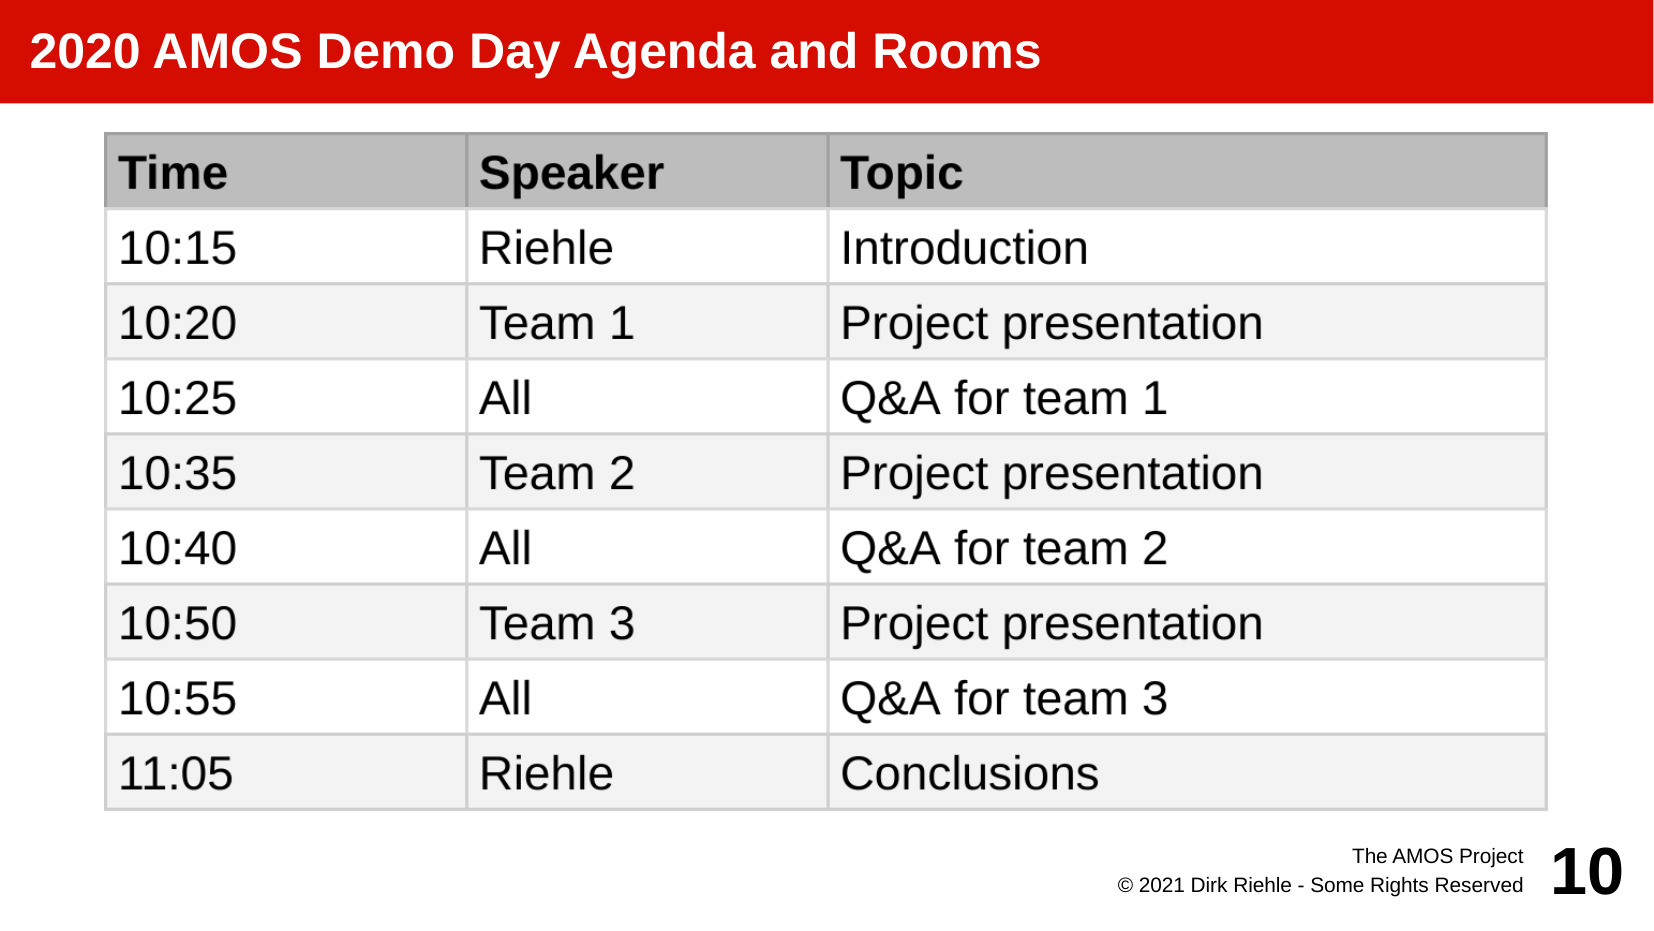

# 2020 AMOS Demo Day Agenda and Rooms
The AMOS Project
10
© 2021 Dirk Riehle - Some Rights Reserved